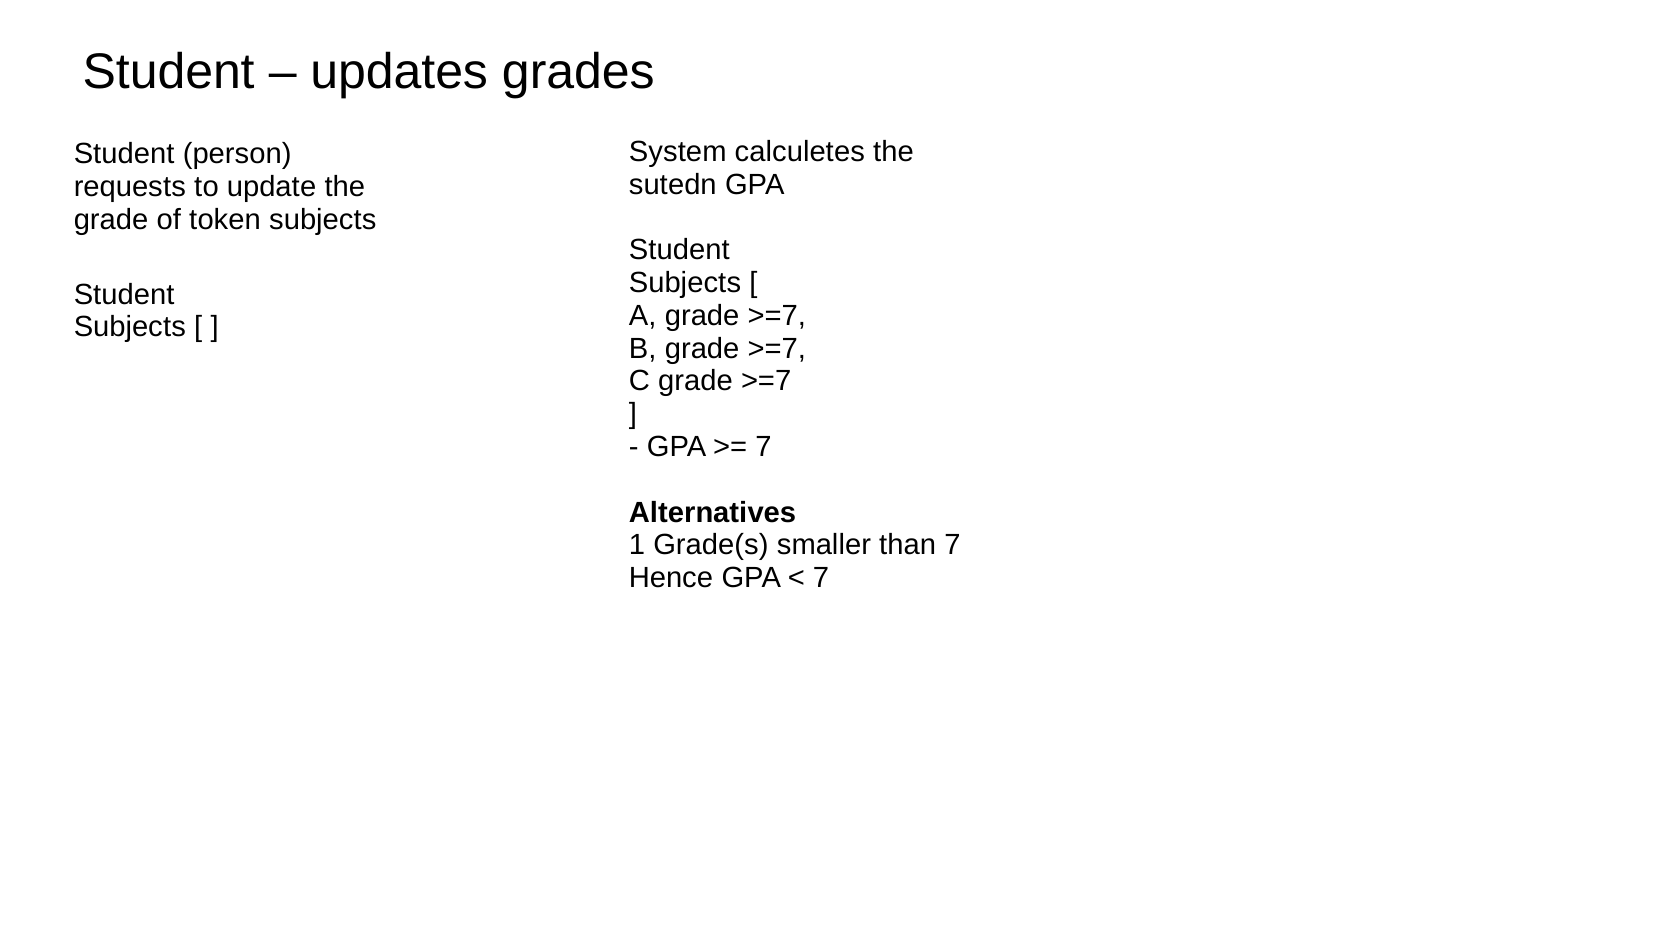

# Student – updates grades
System calculetes the sutedn GPA
Student
Subjects [
A, grade >=7,
B, grade >=7,
C grade >=7
]
- GPA >= 7
Alternatives
1 Grade(s) smaller than 7
Hence GPA < 7
Student (person) requests to update the grade of token subjects
Student
Subjects [ ]